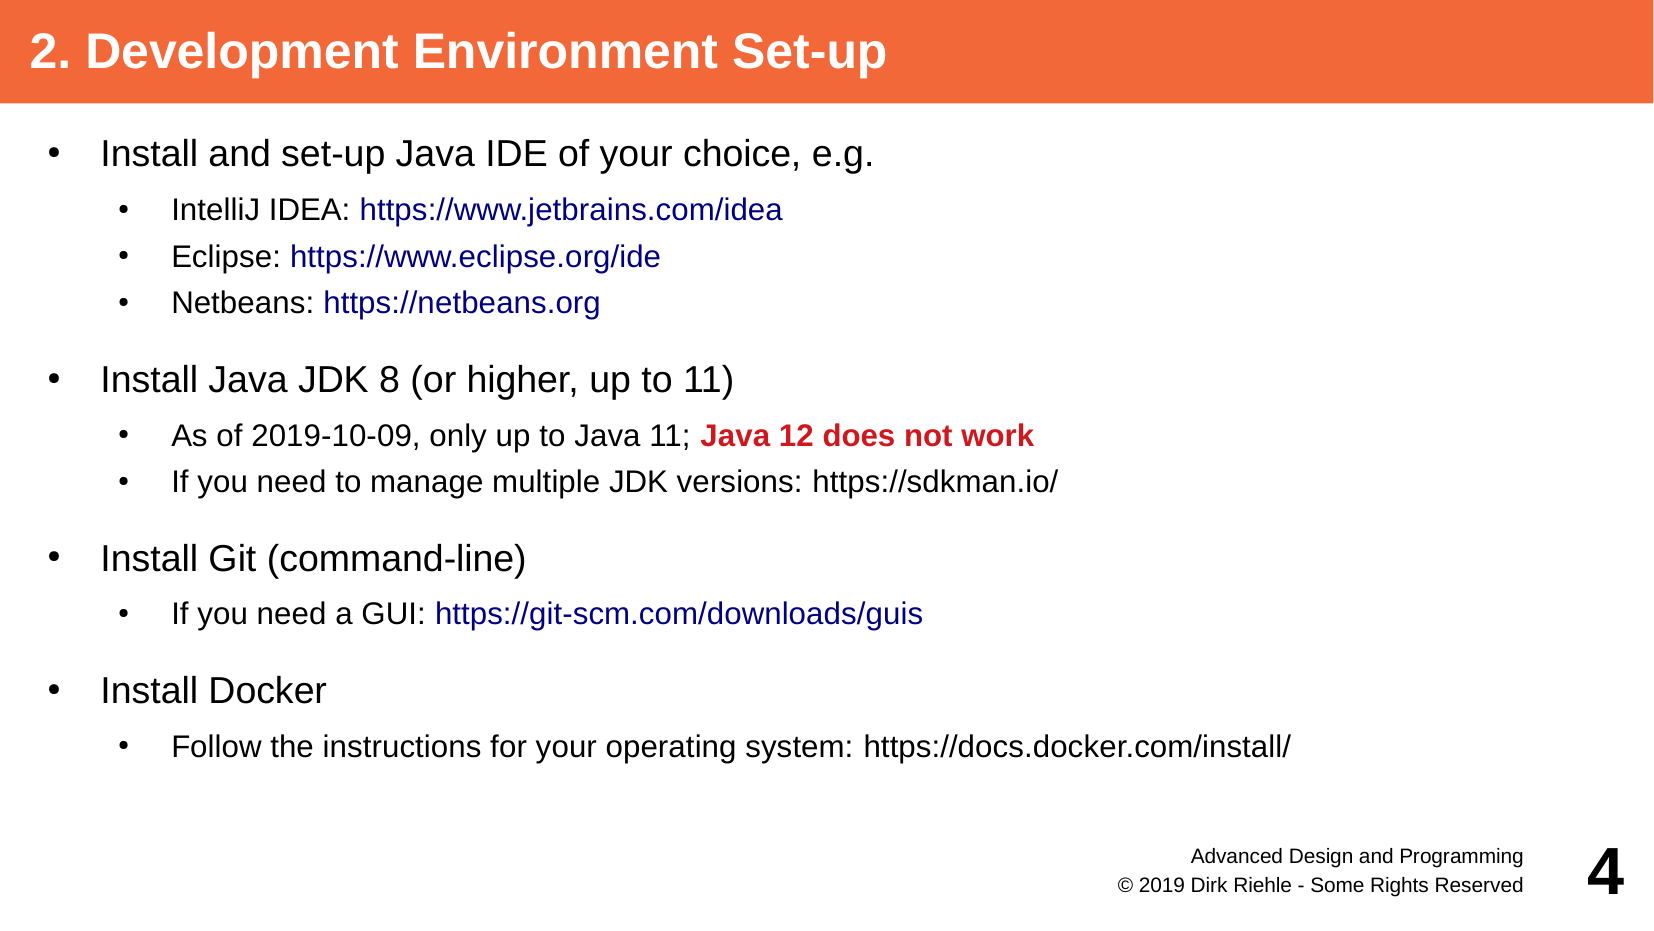

# 2. Development Environment Set-up
Install and set-up Java IDE of your choice, e.g.
IntelliJ IDEA: https://www.jetbrains.com/idea
Eclipse: https://www.eclipse.org/ide
Netbeans: https://netbeans.org
Install Java JDK 8 (or higher, up to 11)
As of 2019-10-09, only up to Java 11; Java 12 does not work
If you need to manage multiple JDK versions: https://sdkman.io/
Install Git (command-line)
If you need a GUI: https://git-scm.com/downloads/guis
Install Docker
Follow the instructions for your operating system: https://docs.docker.com/install/
Advanced Design and Programming
4
© 2019 Dirk Riehle - Some Rights Reserved